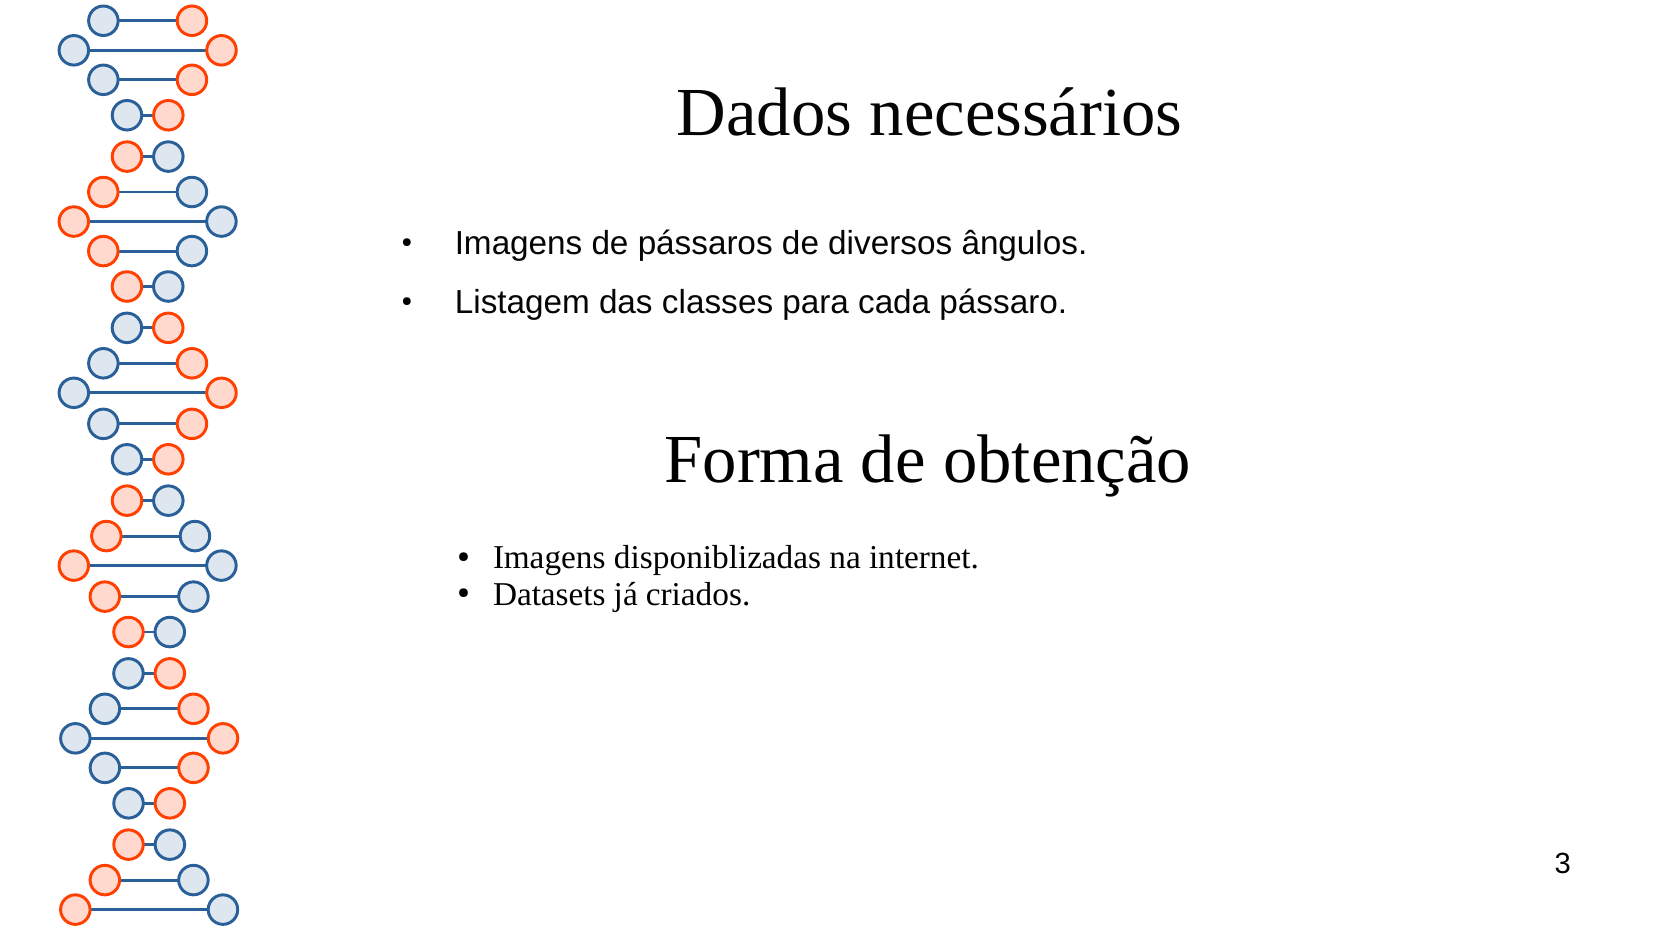

# Dados necessários
Imagens de pássaros de diversos ângulos.
Listagem das classes para cada pássaro.
Forma de obtenção
Imagens disponiblizadas na internet.
Datasets já criados.
3